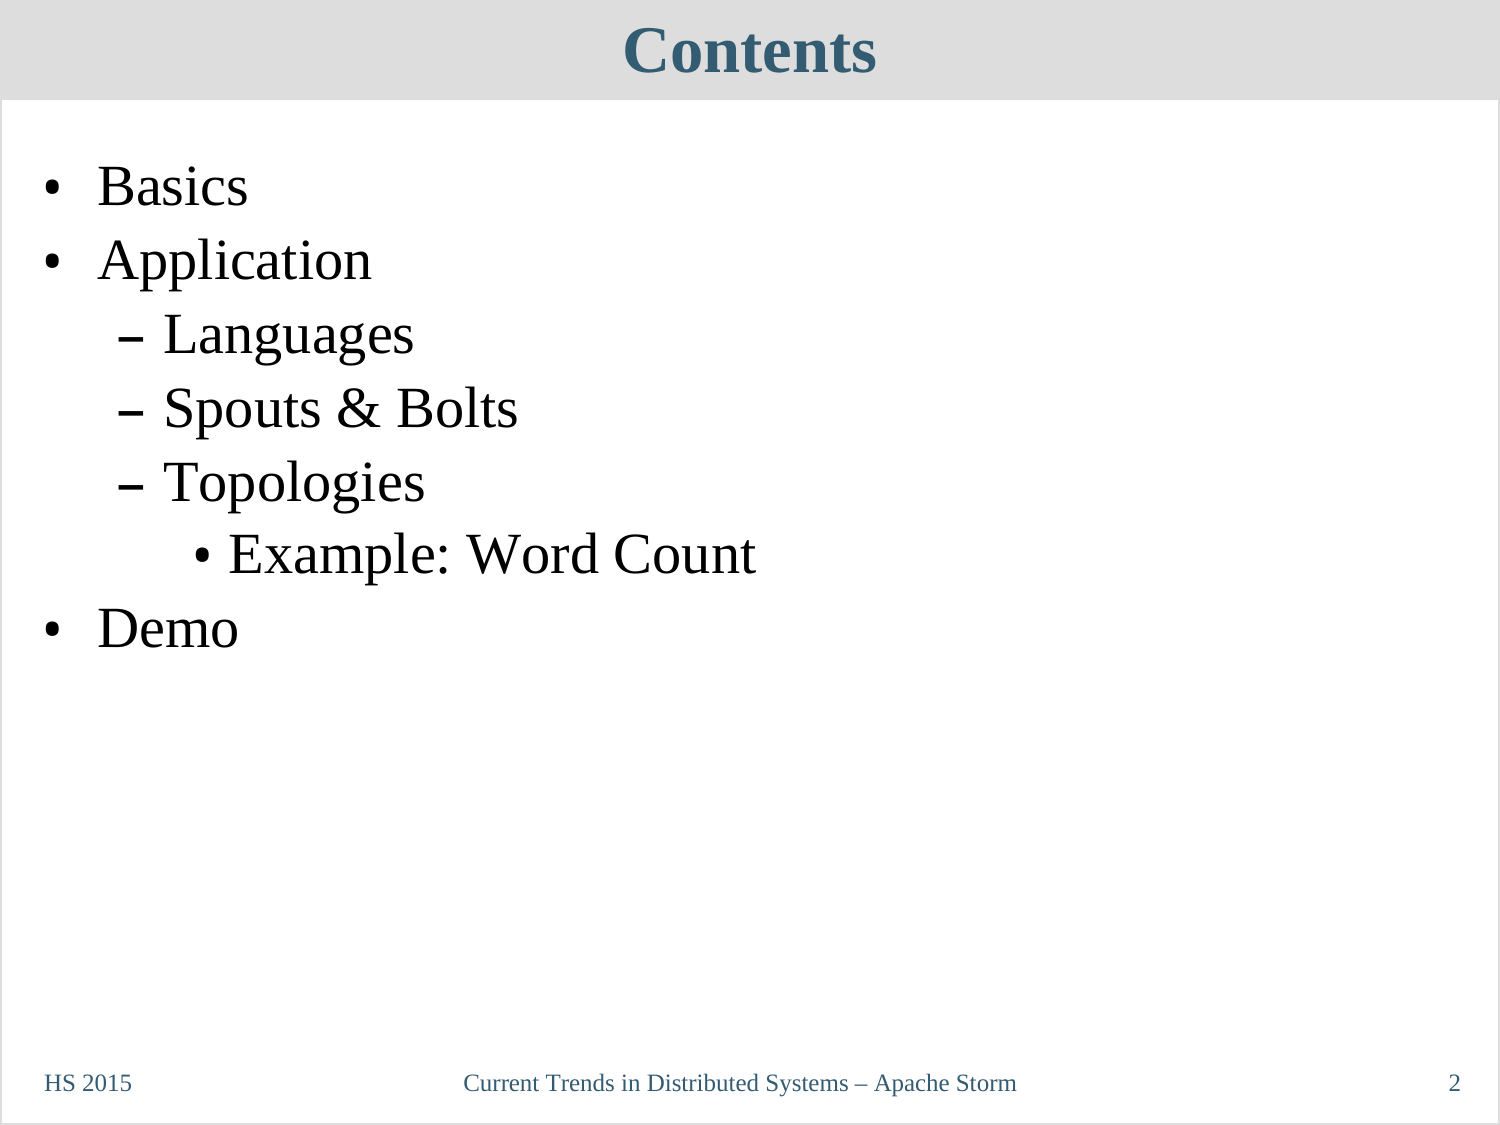

# Contents
Basics
Application
Languages
Spouts & Bolts
Topologies
Example: Word Count
Demo
HS 2015
Current Trends in Distributed Systems – Apache Storm